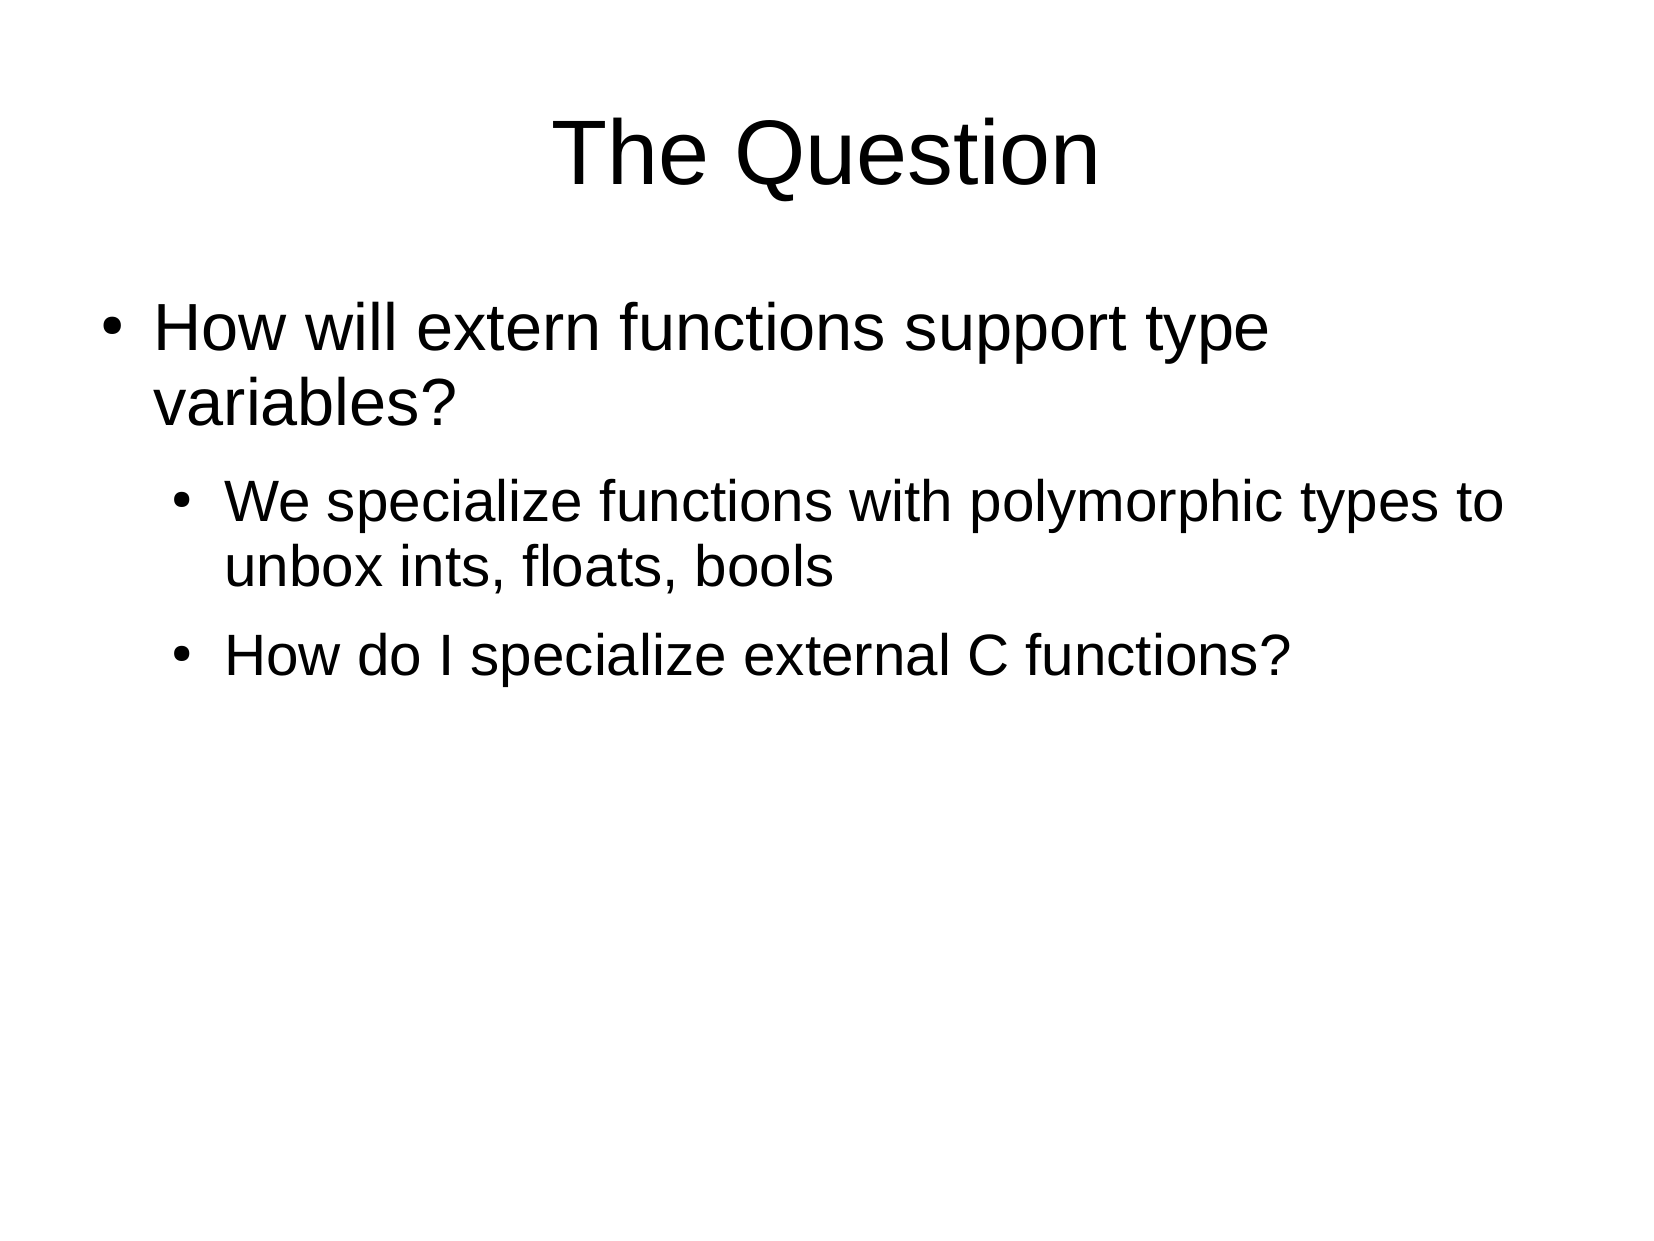

# The Question
How will extern functions support type variables?
We specialize functions with polymorphic types to unbox ints, floats, bools
How do I specialize external C functions?